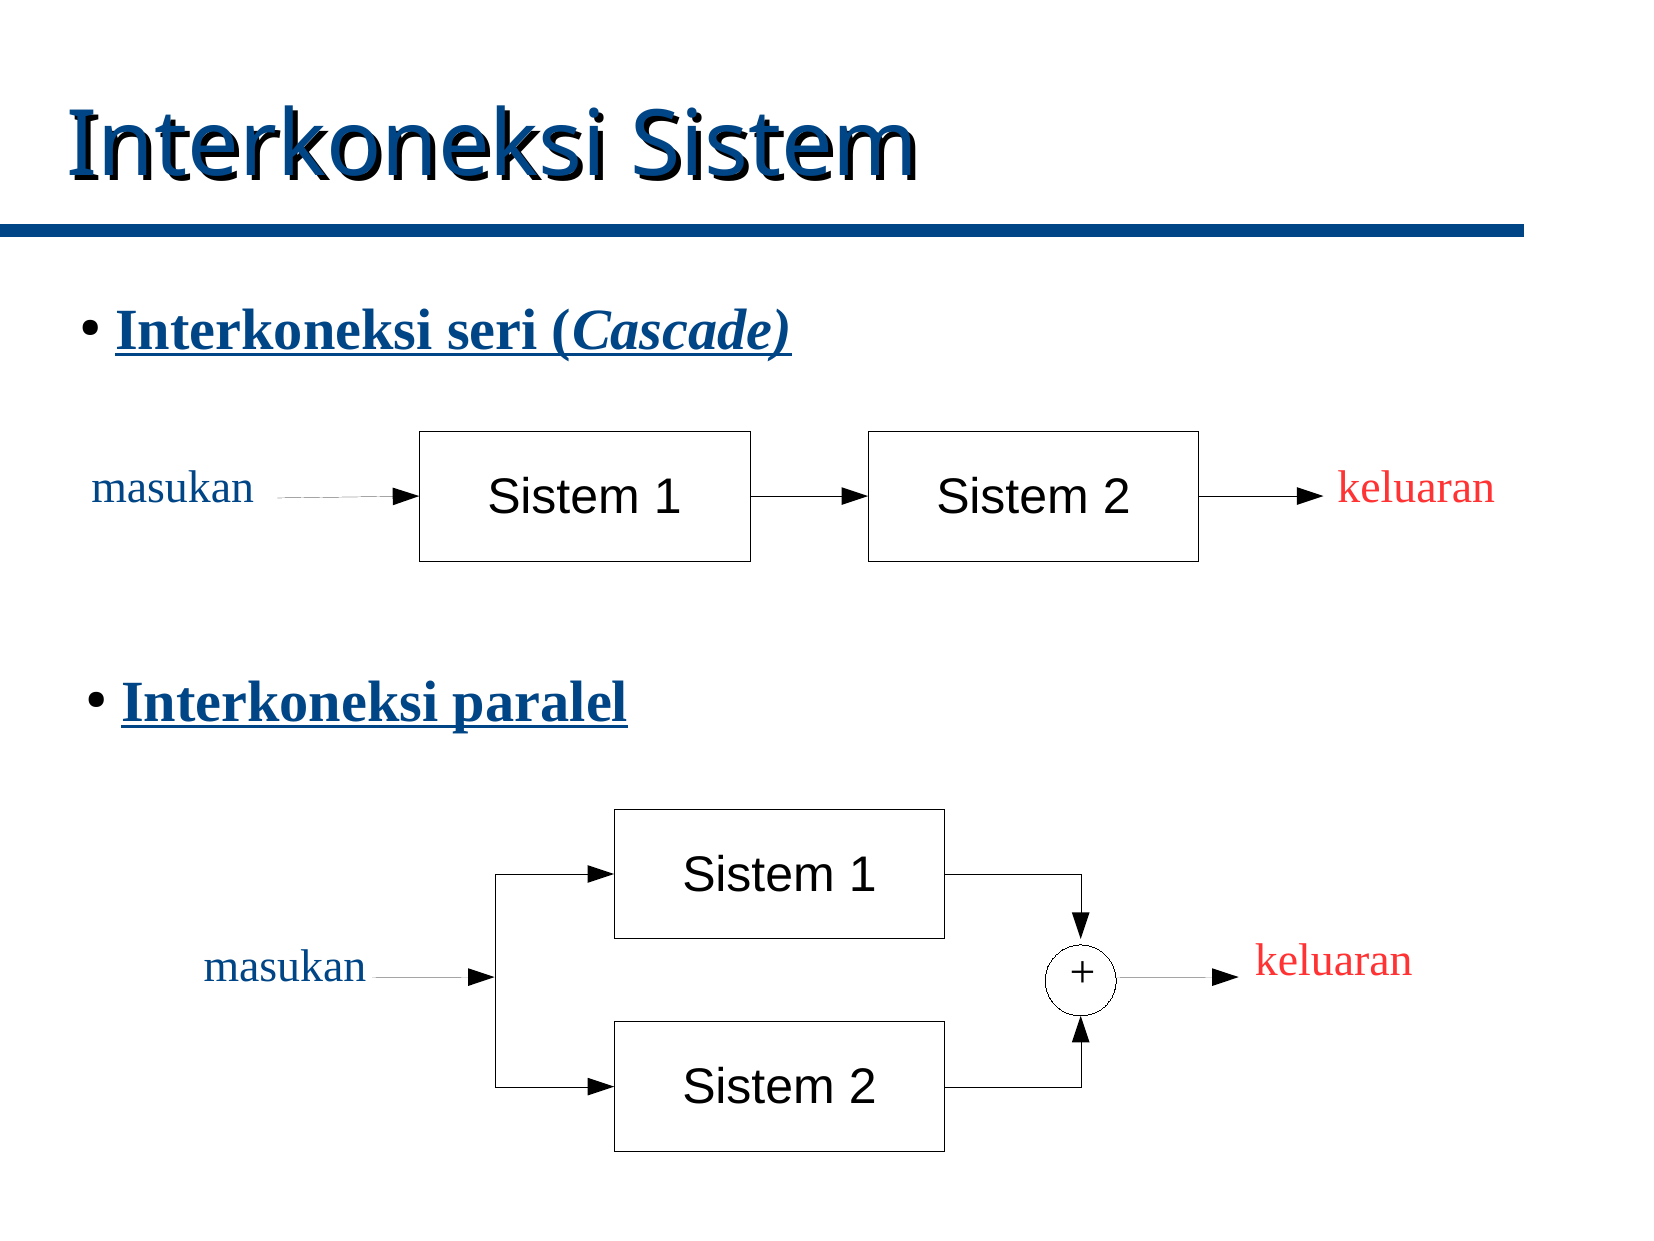

Interkoneksi Sistem
Interkoneksi seri (Cascade)
Sistem 1
Sistem 2
masukan
keluaran
Interkoneksi paralel
Sistem 1
keluaran
masukan
+
Sistem 2